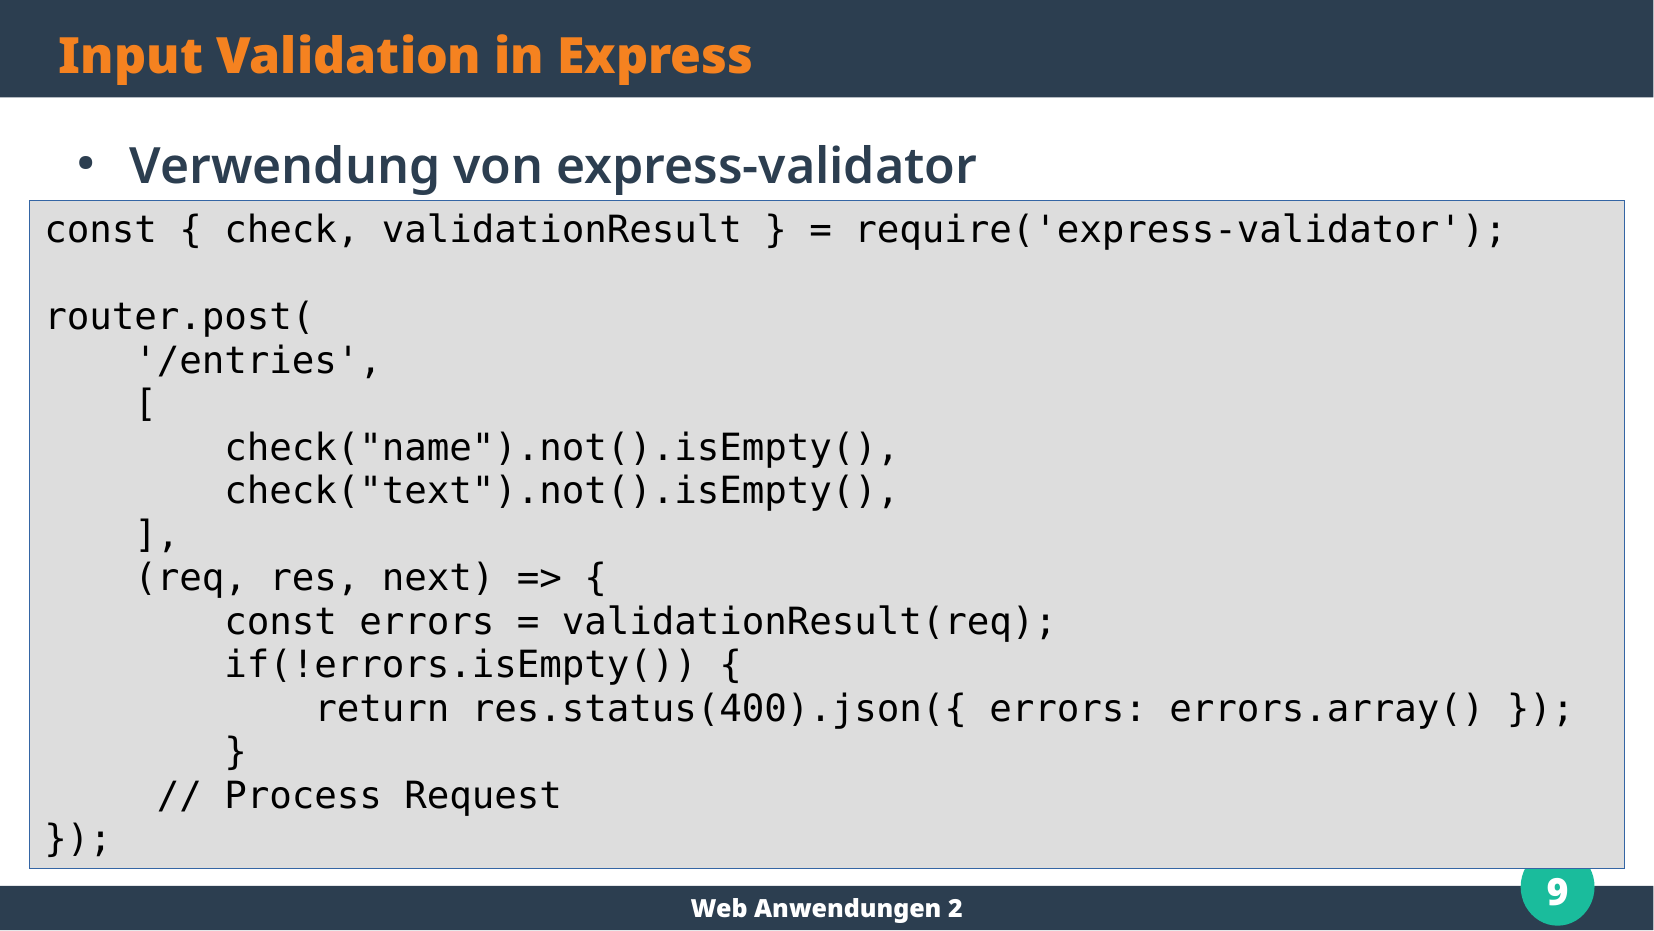

# Input Validation in Express
Verwendung von express-validator
const { check, validationResult } = require('express-validator');
router.post(
 '/entries',
 [
 check("name").not().isEmpty(),
 check("text").not().isEmpty(),
 ],
 (req, res, next) => {
 const errors = validationResult(req);
 if(!errors.isEmpty()) {
 return res.status(400).json({ errors: errors.array() });
 }
 // Process Request
});
9